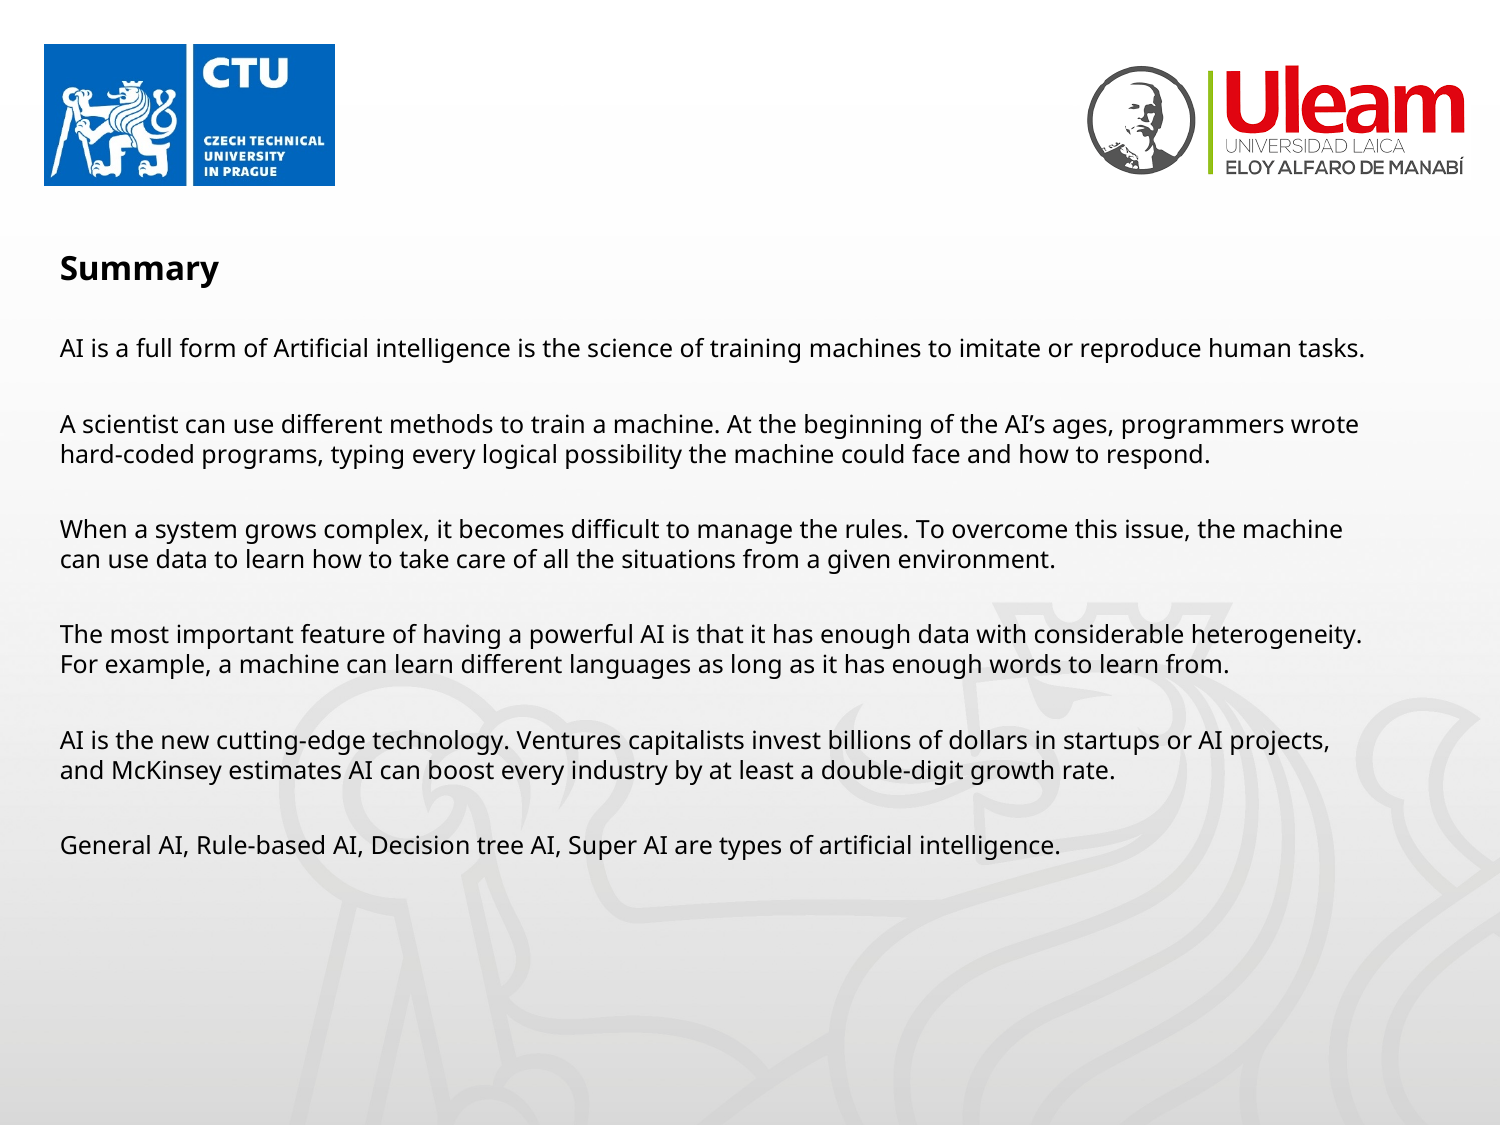

Summary
AI is a full form of Artificial intelligence is the science of training machines to imitate or reproduce human tasks.
A scientist can use different methods to train a machine. At the beginning of the AI’s ages, programmers wrote hard-coded programs, typing every logical possibility the machine could face and how to respond.
When a system grows complex, it becomes difficult to manage the rules. To overcome this issue, the machine can use data to learn how to take care of all the situations from a given environment.
The most important feature of having a powerful AI is that it has enough data with considerable heterogeneity. For example, a machine can learn different languages as long as it has enough words to learn from.
AI is the new cutting-edge technology. Ventures capitalists invest billions of dollars in startups or AI projects, and McKinsey estimates AI can boost every industry by at least a double-digit growth rate.
General AI, Rule-based AI, Decision tree AI, Super AI are types of artificial intelligence.